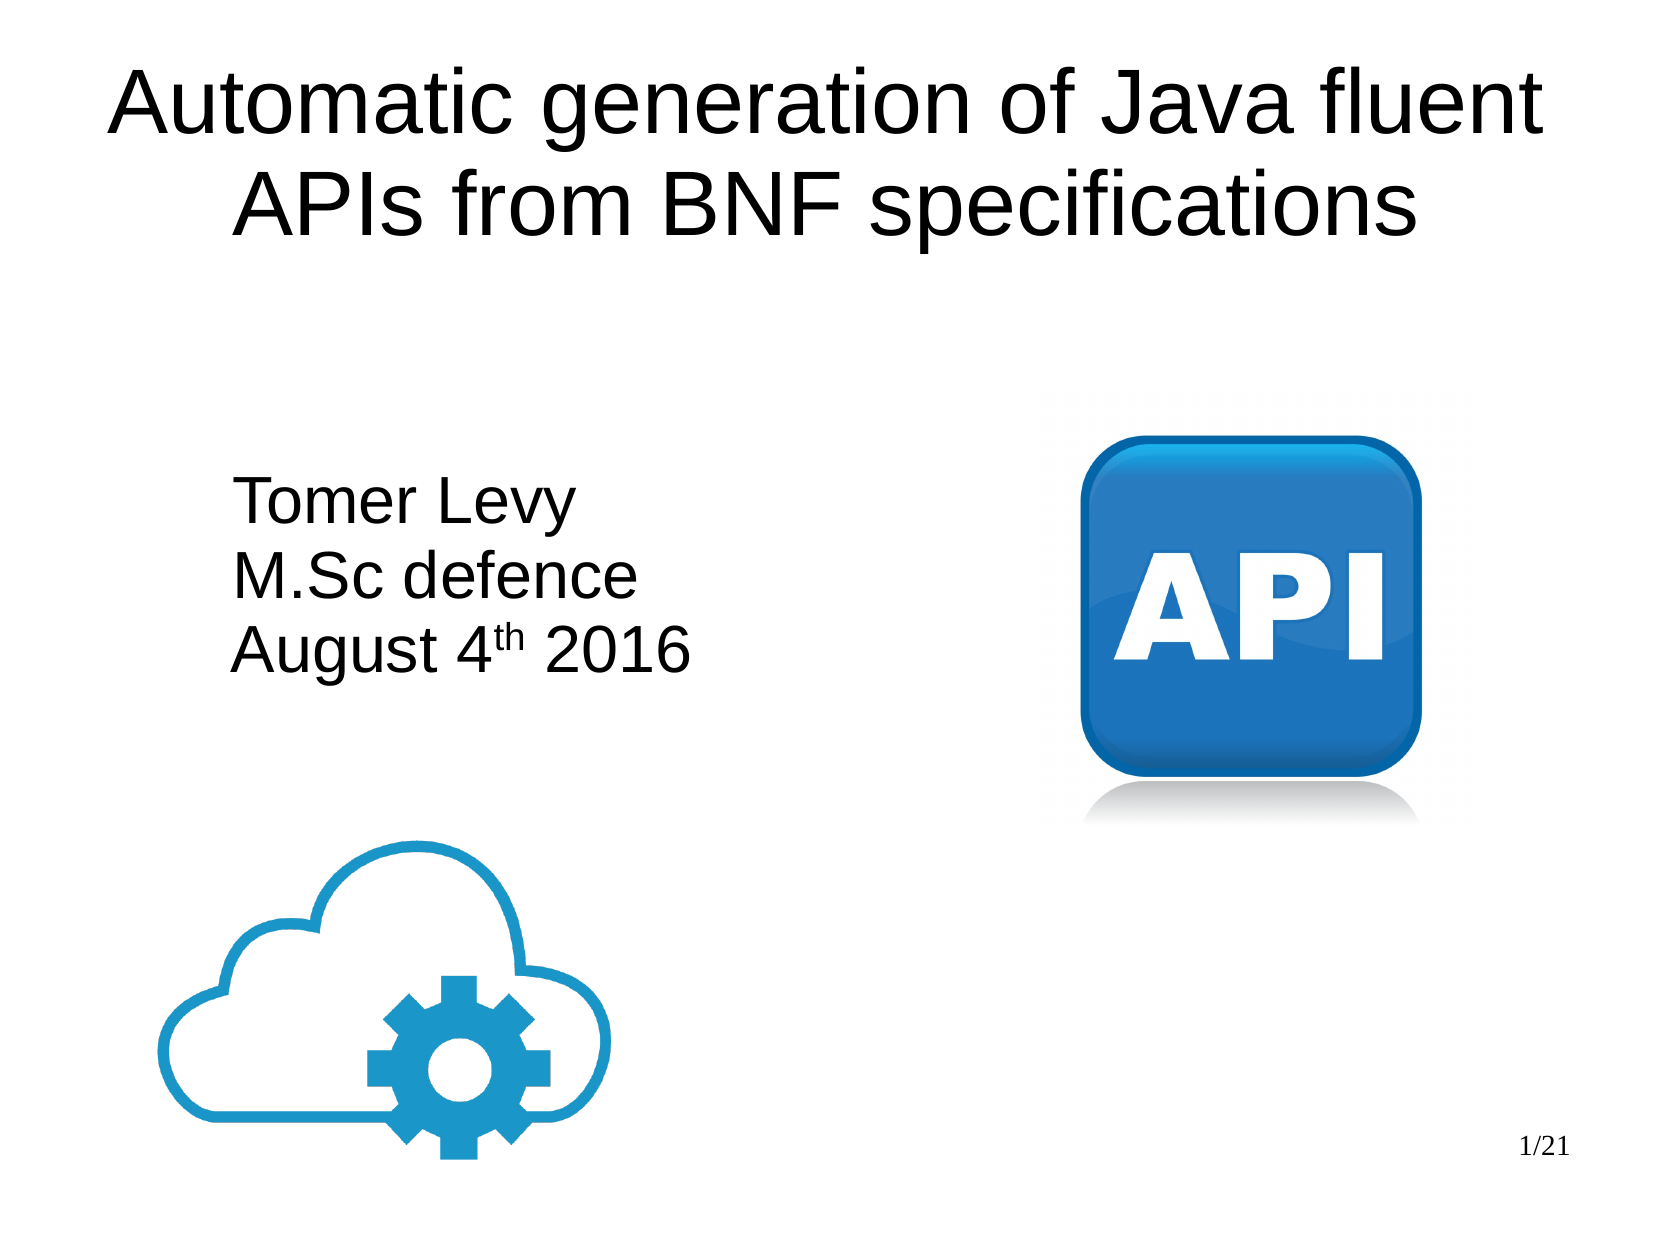

# Automatic generation of Java fluent APIs from BNF specifications
		Tomer Levy
		M.Sc defence
 August 4th 2016
1